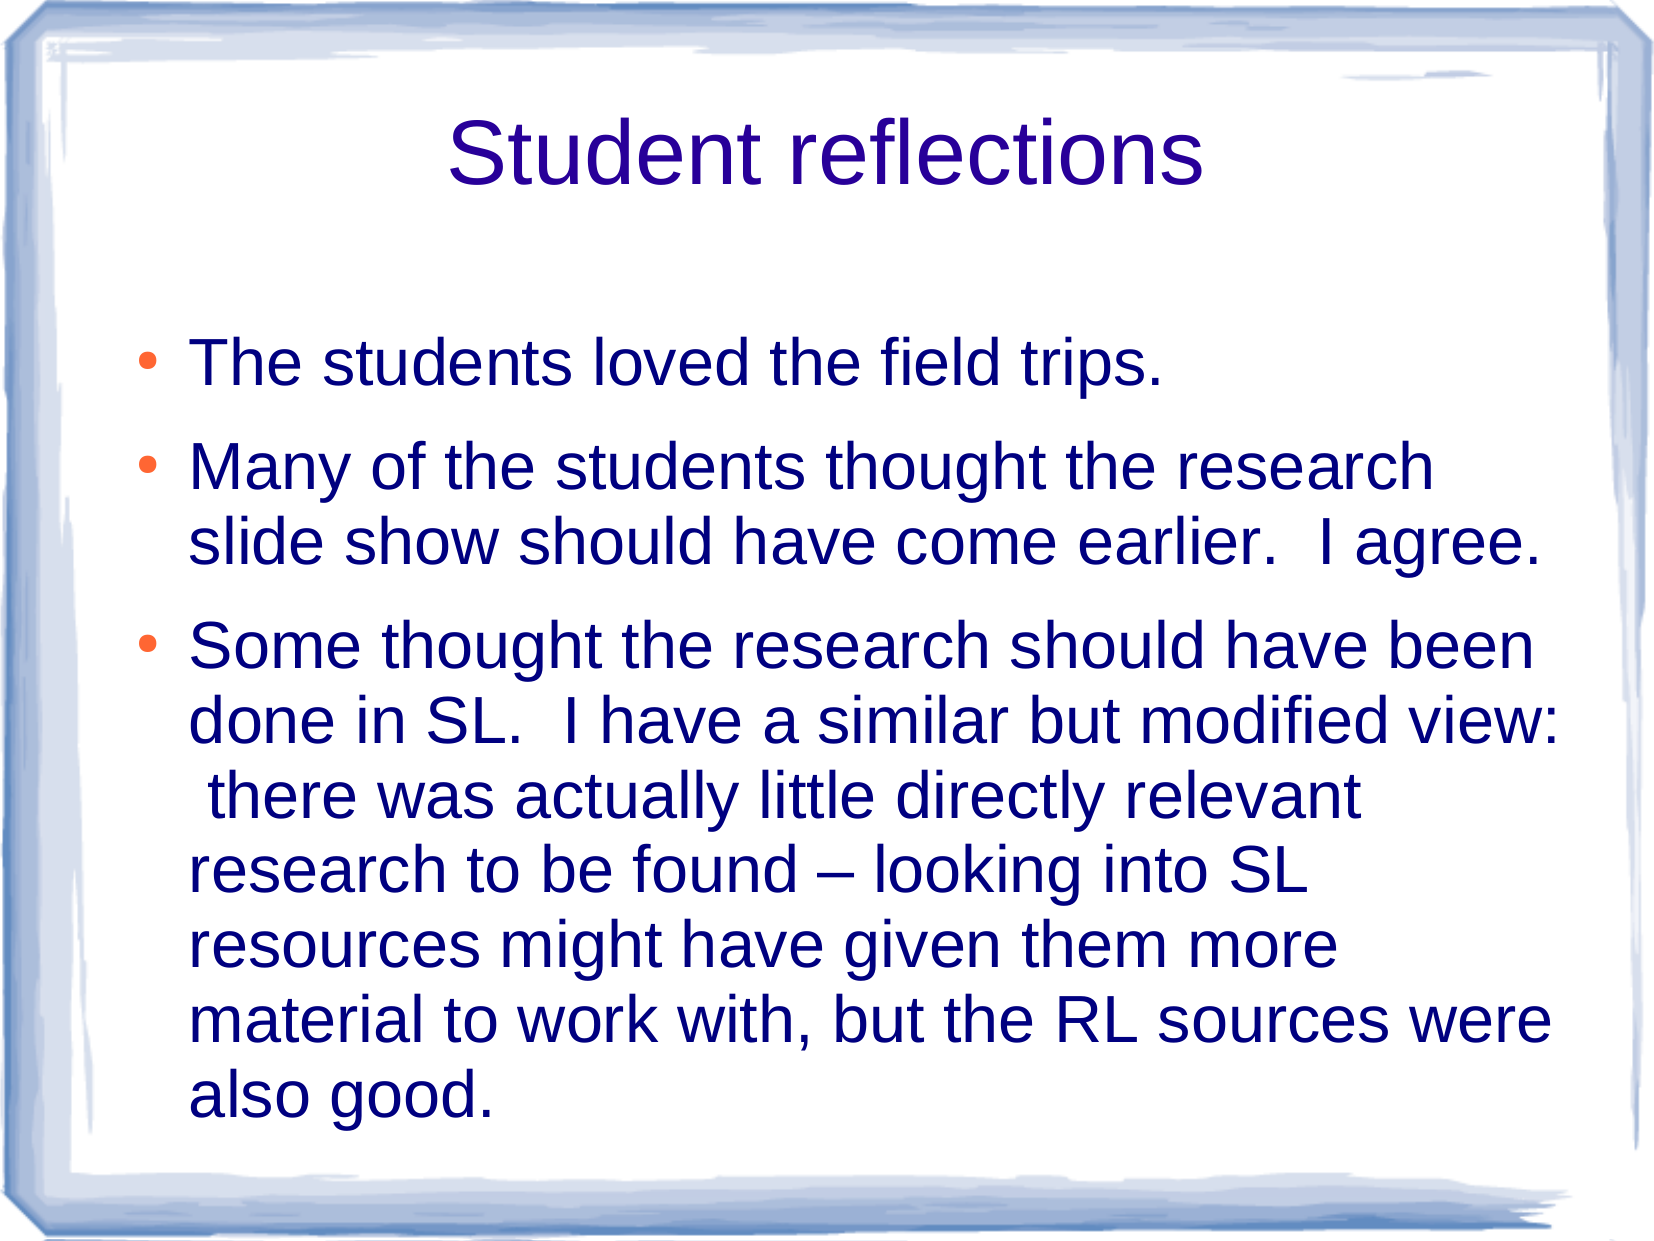

# Student reflections
The students loved the field trips.
Many of the students thought the research slide show should have come earlier. I agree.
Some thought the research should have been done in SL. I have a similar but modified view: there was actually little directly relevant research to be found – looking into SL resources might have given them more material to work with, but the RL sources were also good.